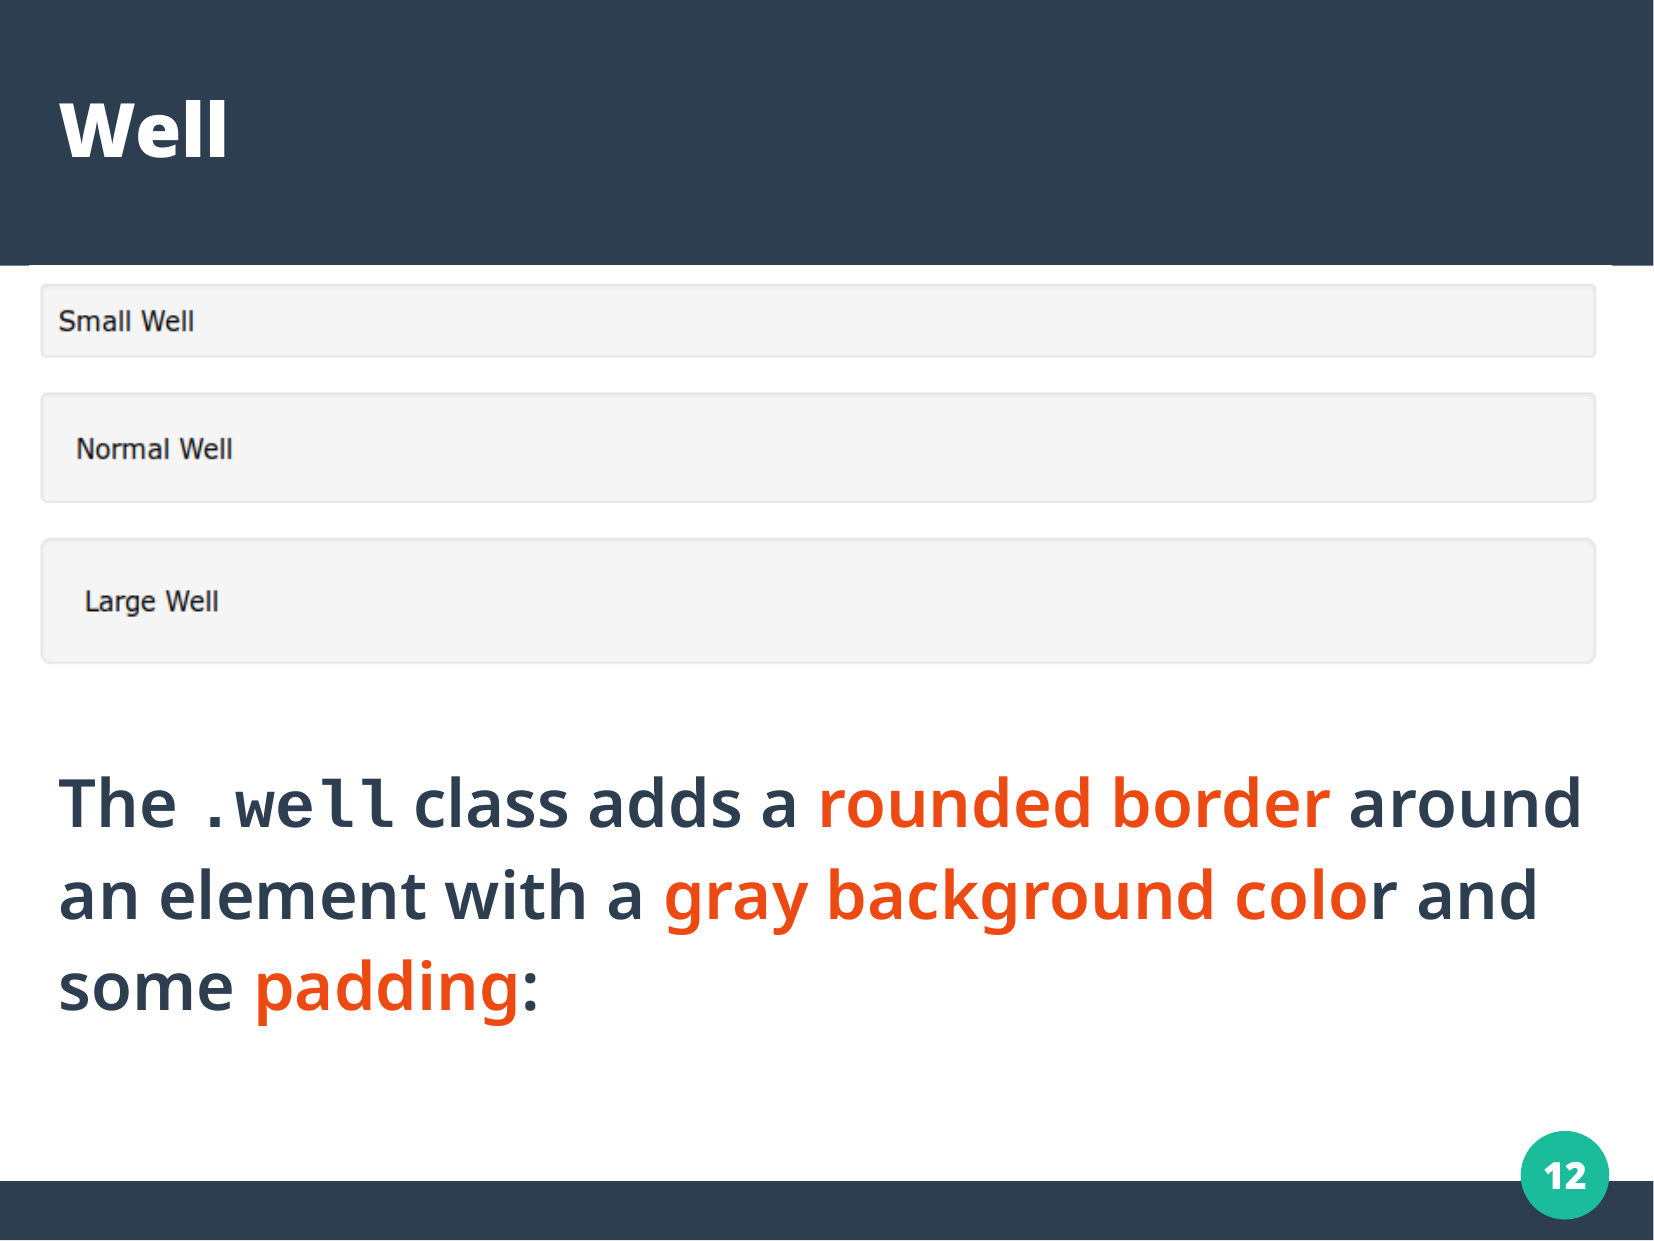

# Well
The .well class adds a rounded border around an element with a gray background color and some padding:
12